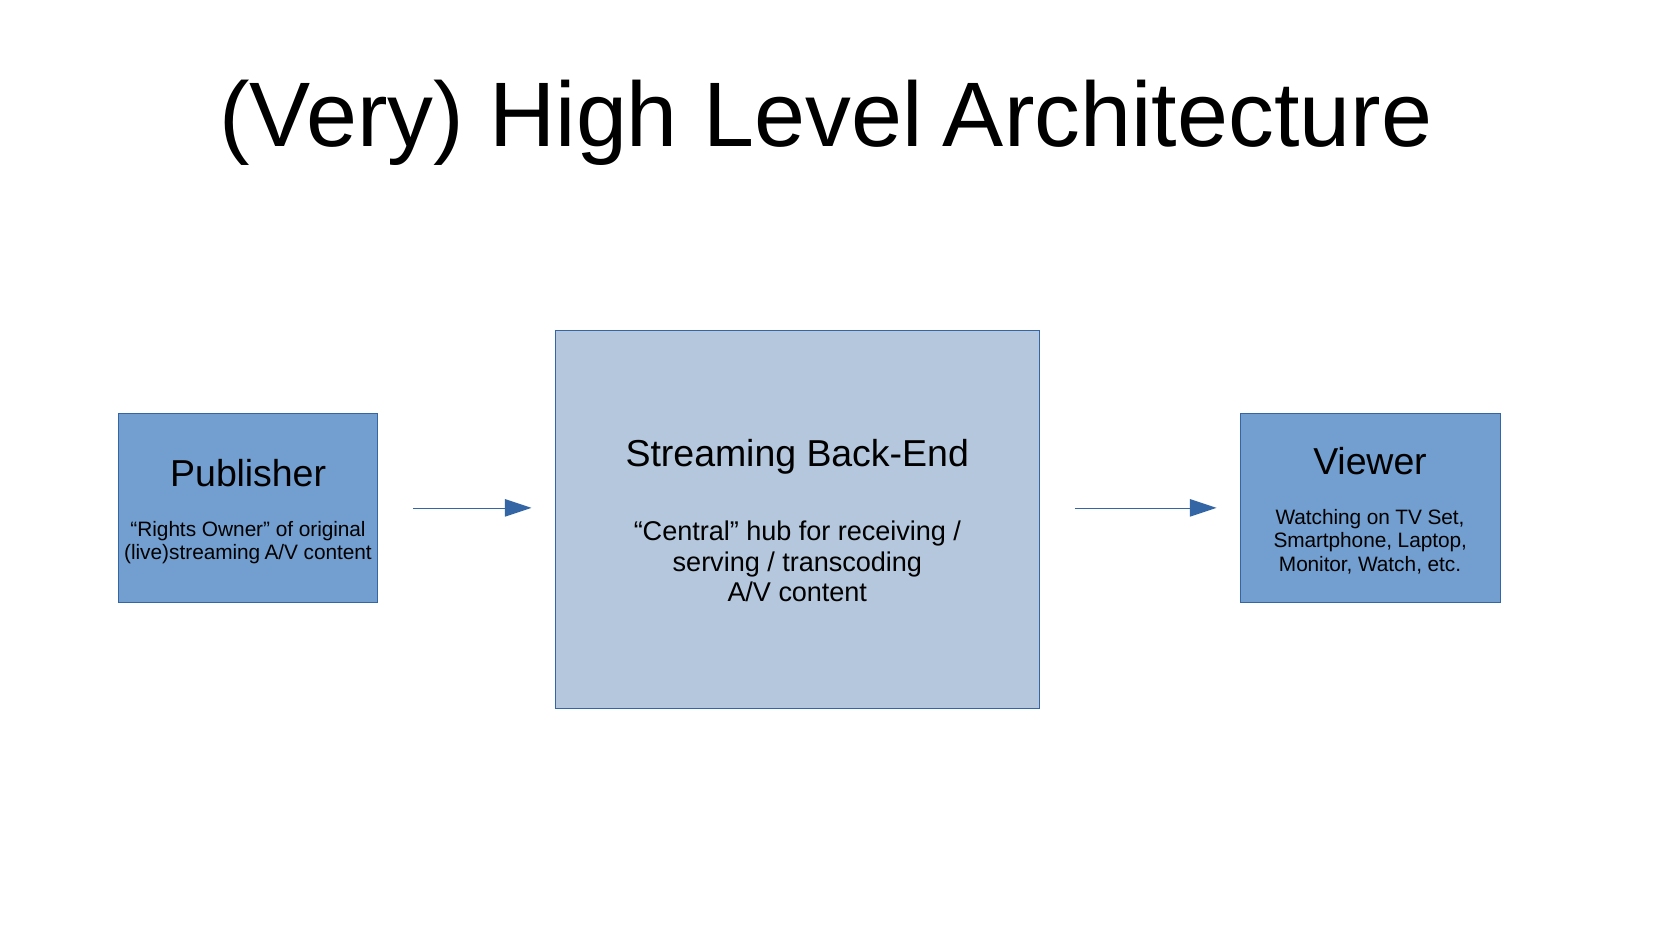

# (Very) High Level Architecture
Streaming Back-End
“Central” hub for receiving /
serving / transcoding
A/V content
Publisher
“Rights Owner” of original
(live)streaming A/V content
Viewer
Watching on TV Set,
Smartphone, Laptop,
Monitor, Watch, etc.